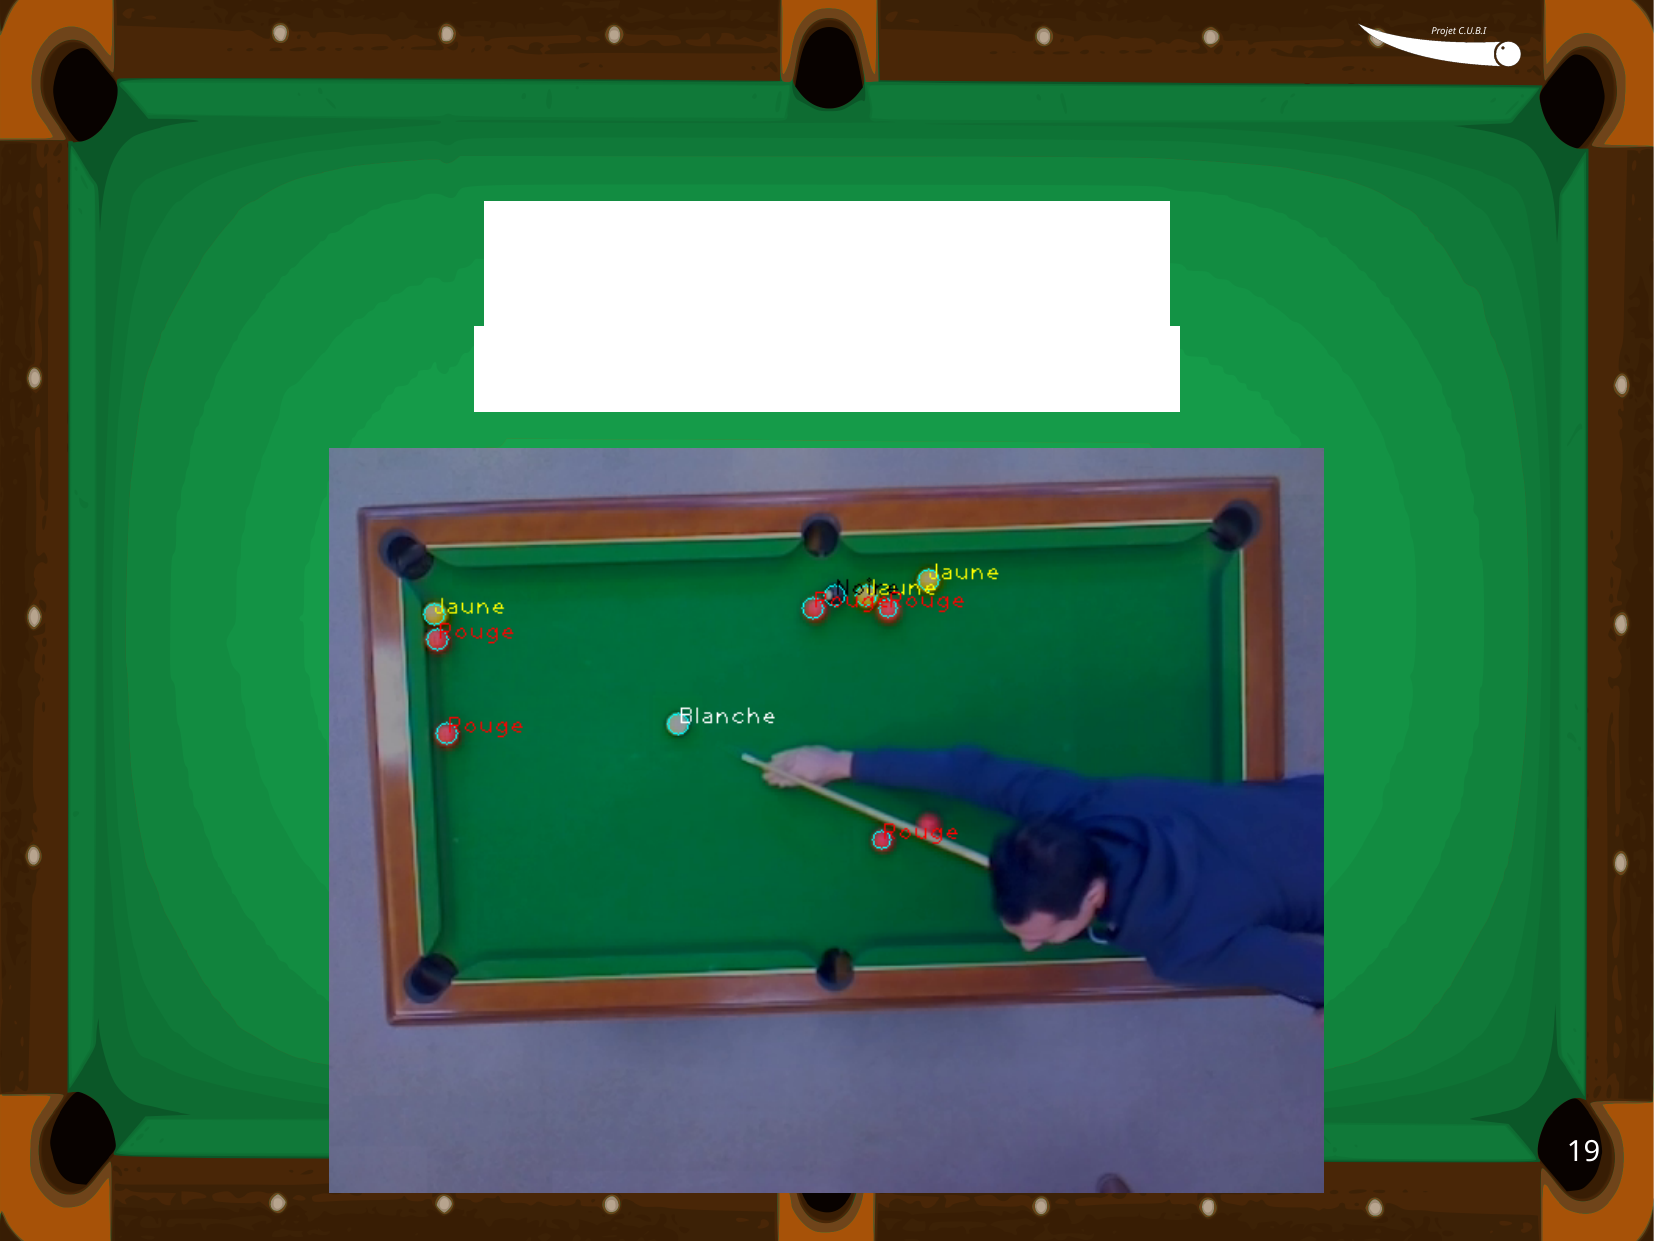

# Développement Détection des boules (2)
19